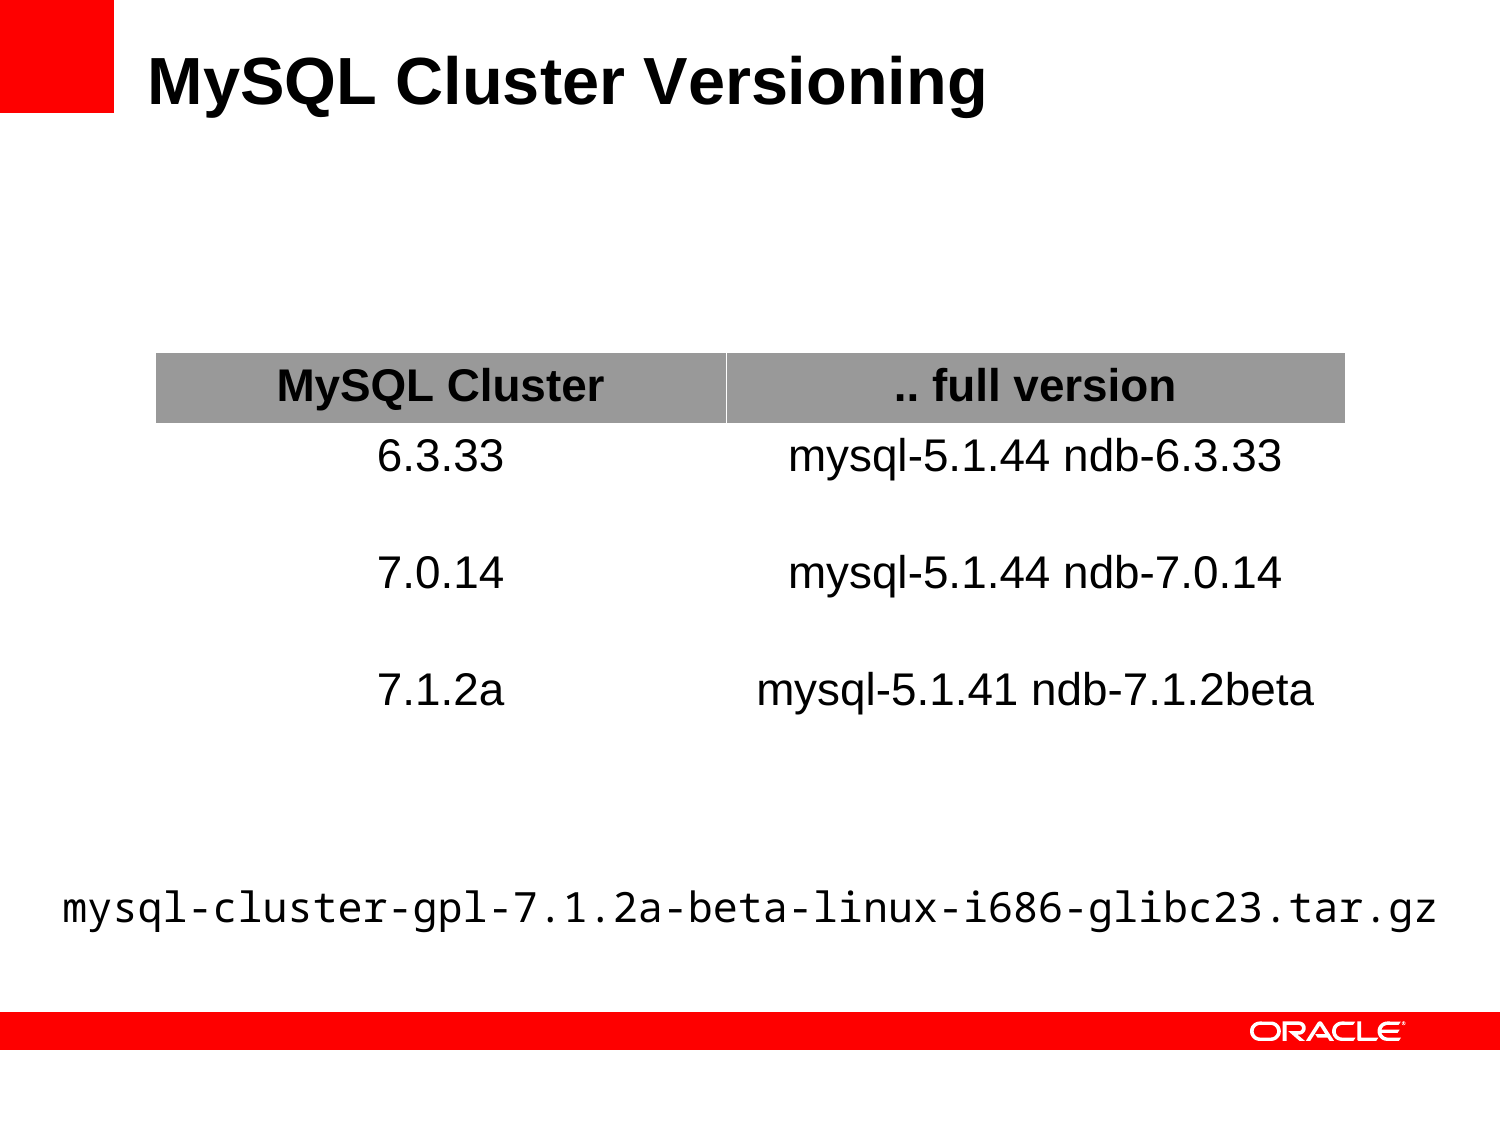

# MySQL Cluster Versioning
| MySQL Cluster | .. full version |
| --- | --- |
| 6.3.33 | mysql-5.1.44 ndb-6.3.33 |
| 7.0.14 | mysql-5.1.44 ndb-7.0.14 |
| 7.1.2a | mysql-5.1.41 ndb-7.1.2beta |
mysql-cluster-gpl-7.1.2a-beta-linux-i686-glibc23.tar.gz